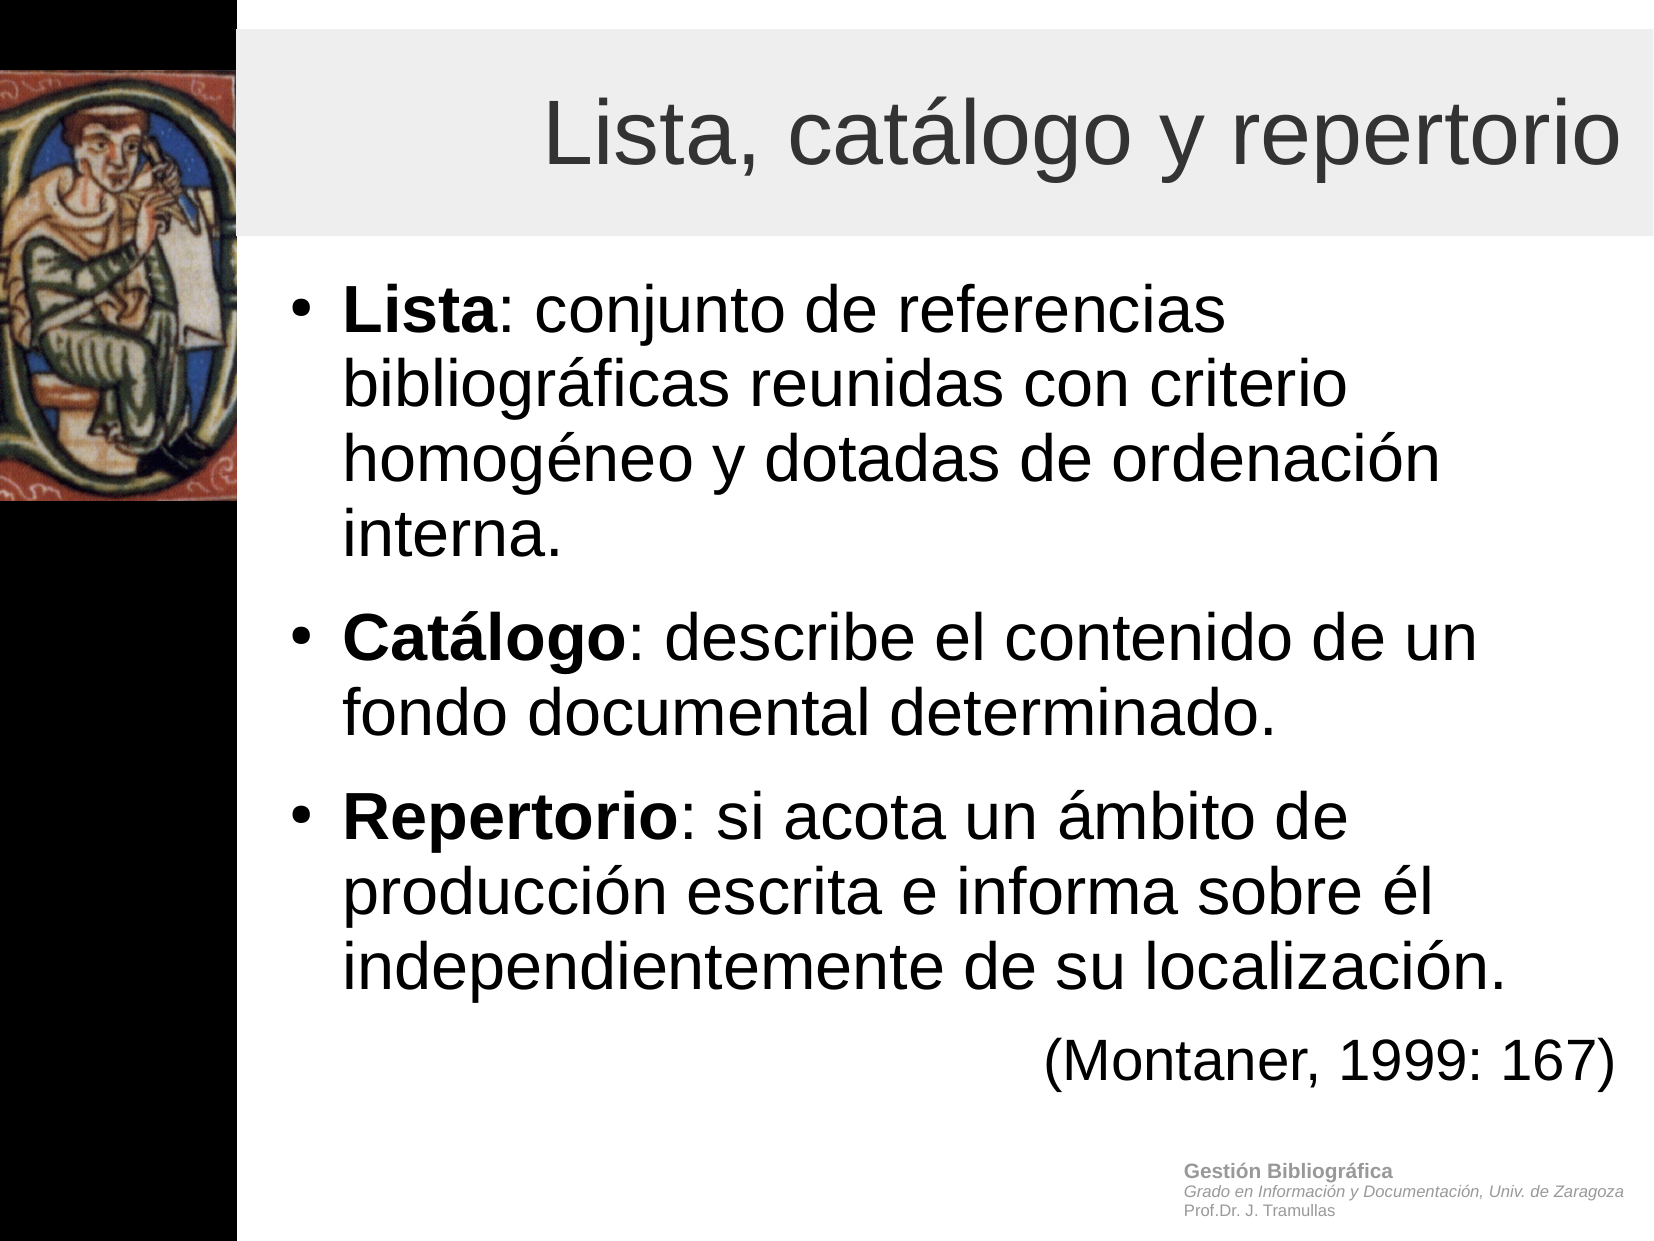

# Lista, catálogo y repertorio
Lista: conjunto de referencias bibliográficas reunidas con criterio homogéneo y dotadas de ordenación interna.
Catálogo: describe el contenido de un fondo documental determinado.
Repertorio: si acota un ámbito de producción escrita e informa sobre él independientemente de su localización.
(Montaner, 1999: 167)